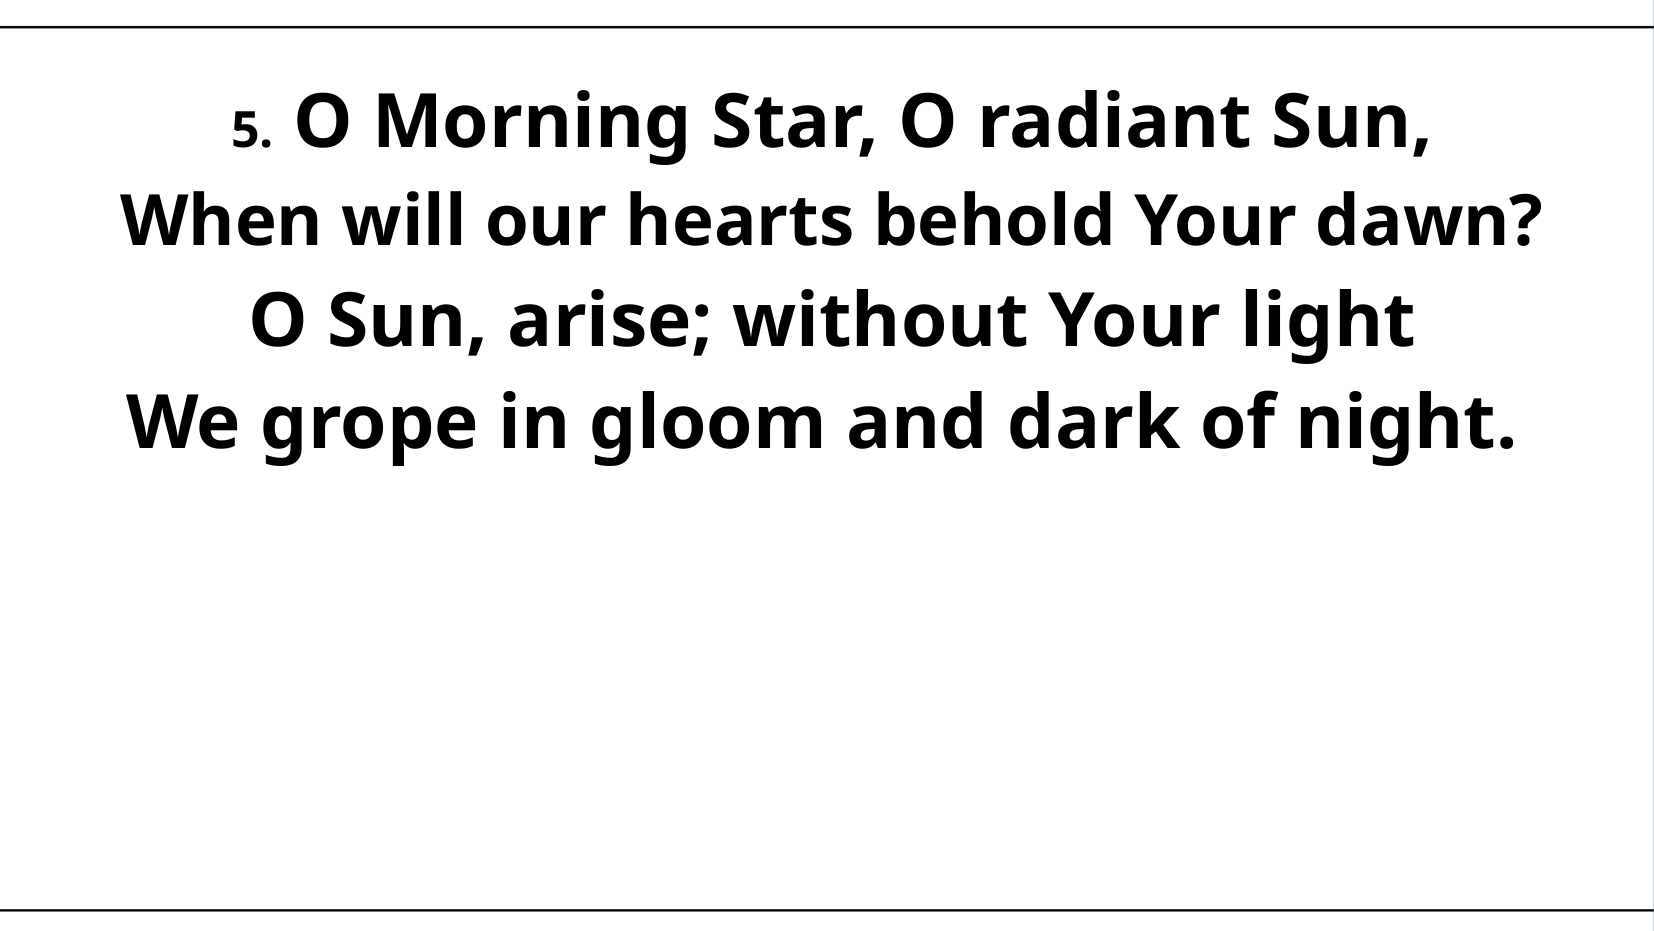

5. O Morning Star, O radiant Sun,
When will our hearts behold Your dawn?
O Sun, arise; without Your light
We grope in gloom and dark of night.